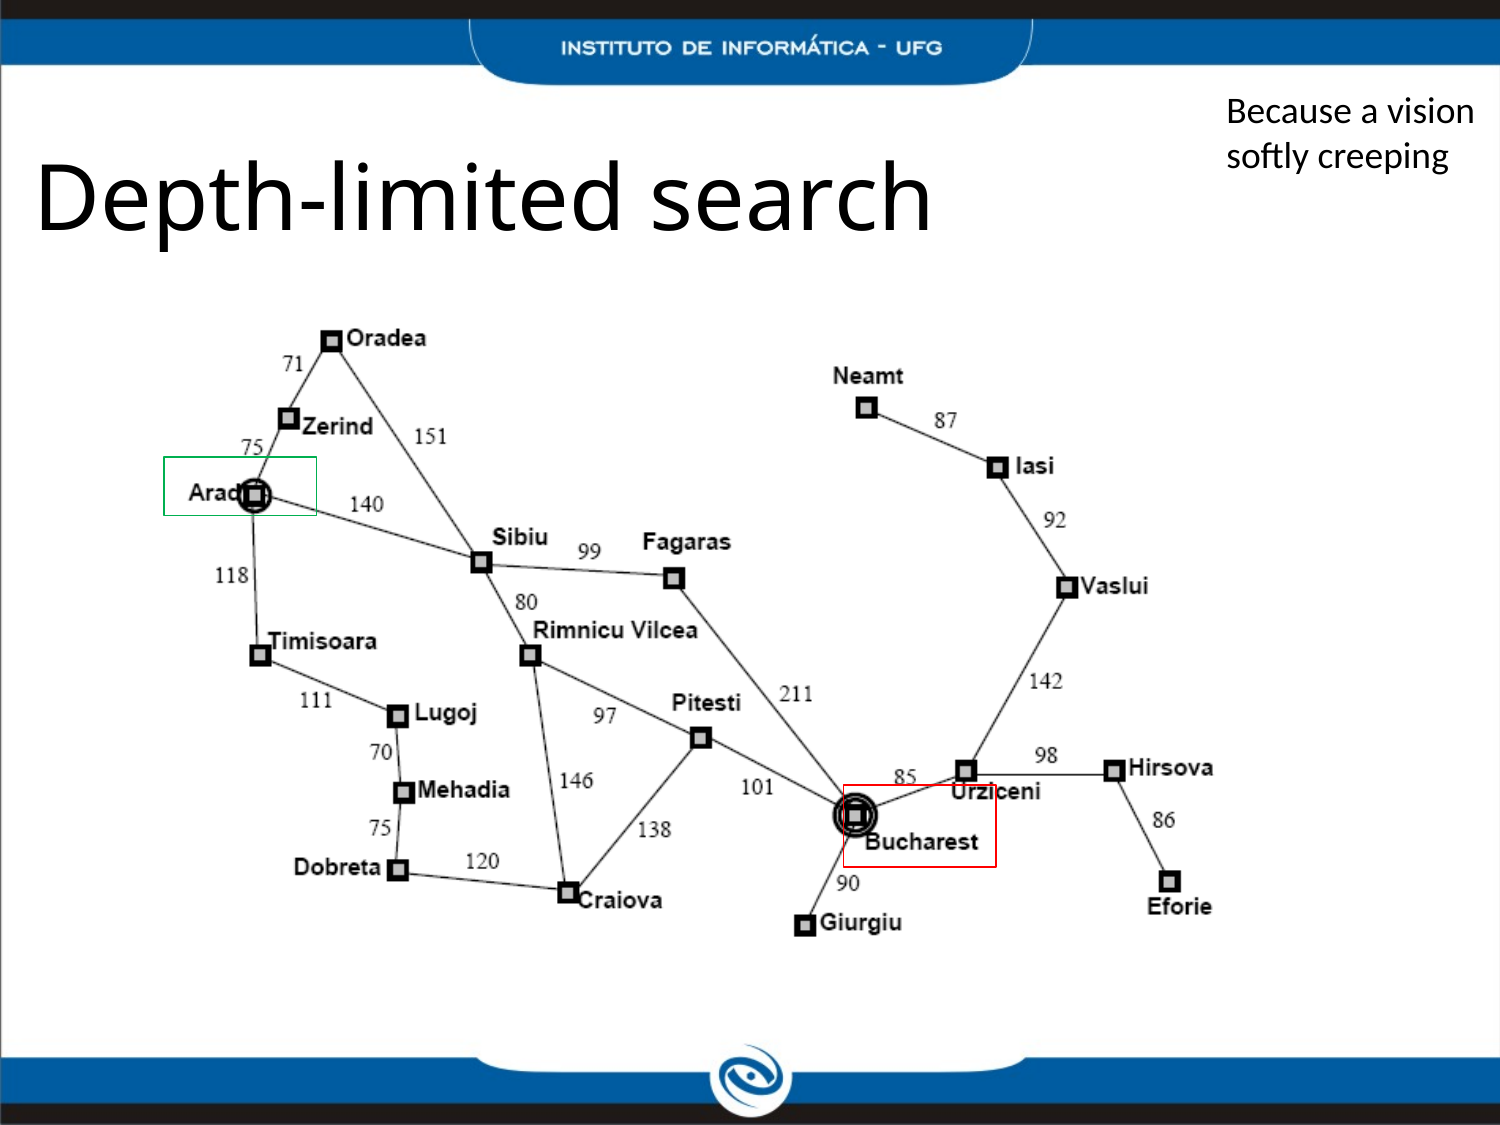

Because a vision softly creeping
Depth-limited search